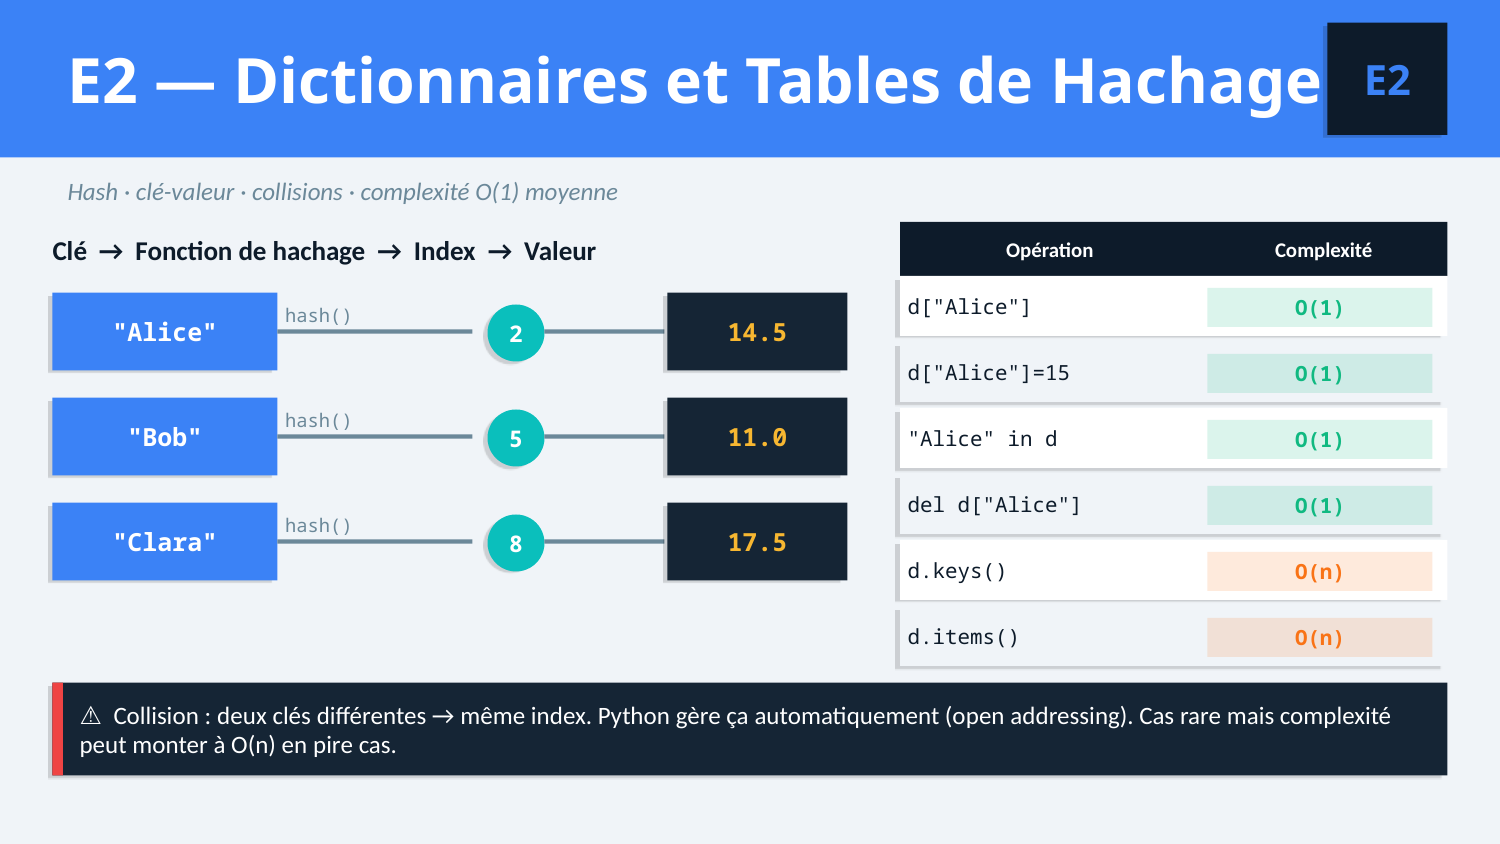

E2 — Dictionnaires et Tables de Hachage
E2
Hash · clé-valeur · collisions · complexité O(1) moyenne
Opération
Complexité
Clé → Fonction de hachage → Index → Valeur
d["Alice"]
O(1)
"Alice"
14.5
hash()
2
d["Alice"]=15
O(1)
"Bob"
11.0
hash()
"Alice" in d
5
O(1)
del d["Alice"]
O(1)
"Clara"
17.5
hash()
8
d.keys()
O(n)
d.items()
O(n)
⚠️ Collision : deux clés différentes → même index. Python gère ça automatiquement (open addressing). Cas rare mais complexité peut monter à O(n) en pire cas.